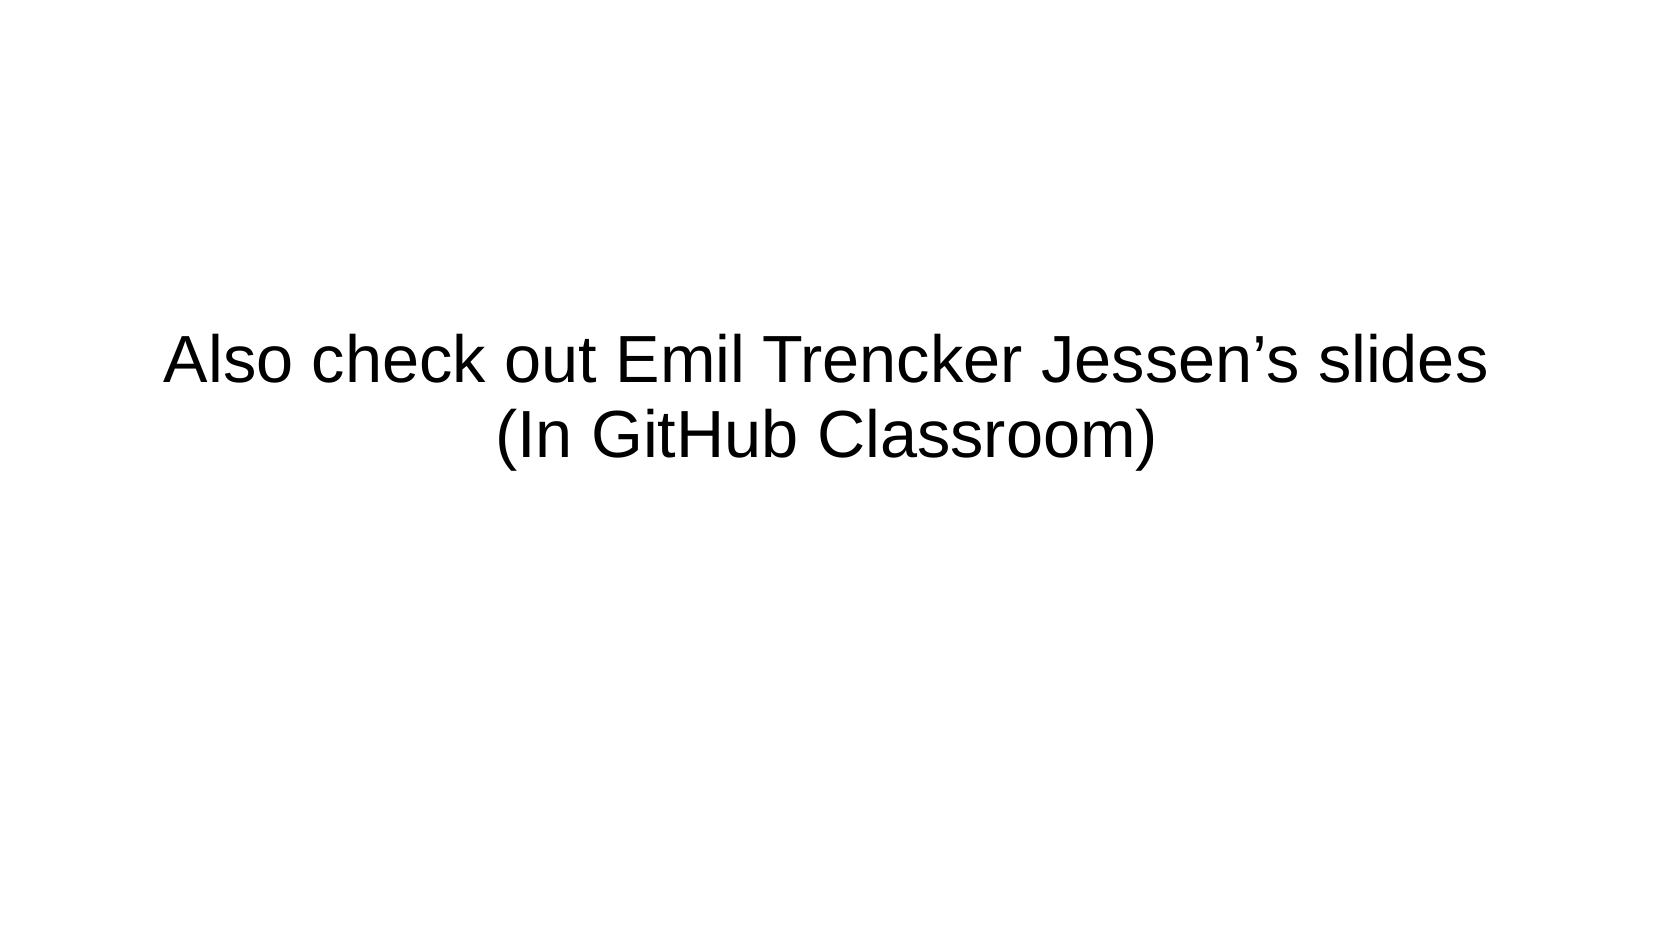

Also check out Emil Trencker Jessen’s slides
(In GitHub Classroom)